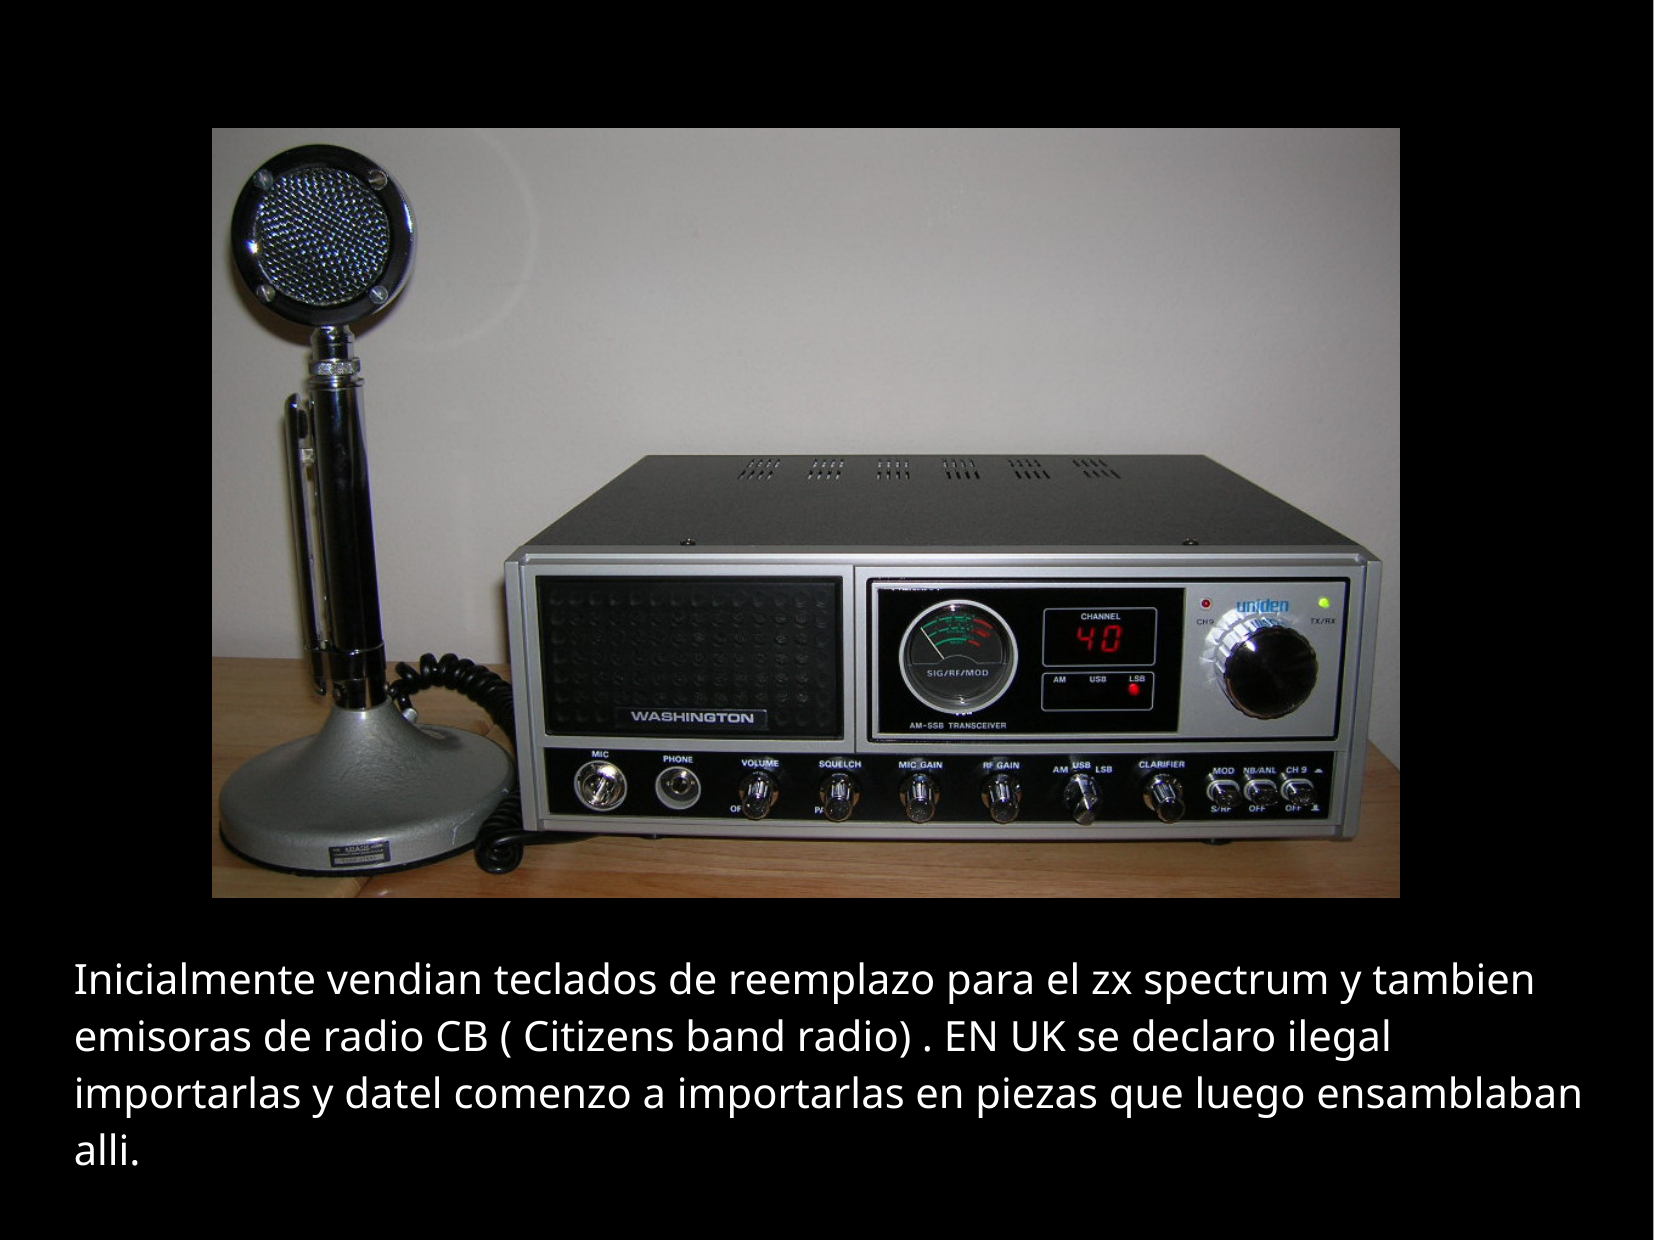

Inicialmente vendian teclados de reemplazo para el zx spectrum y tambien emisoras de radio CB ( Citizens band radio) . EN UK se declaro ilegal importarlas y datel comenzo a importarlas en piezas que luego ensamblaban alli.